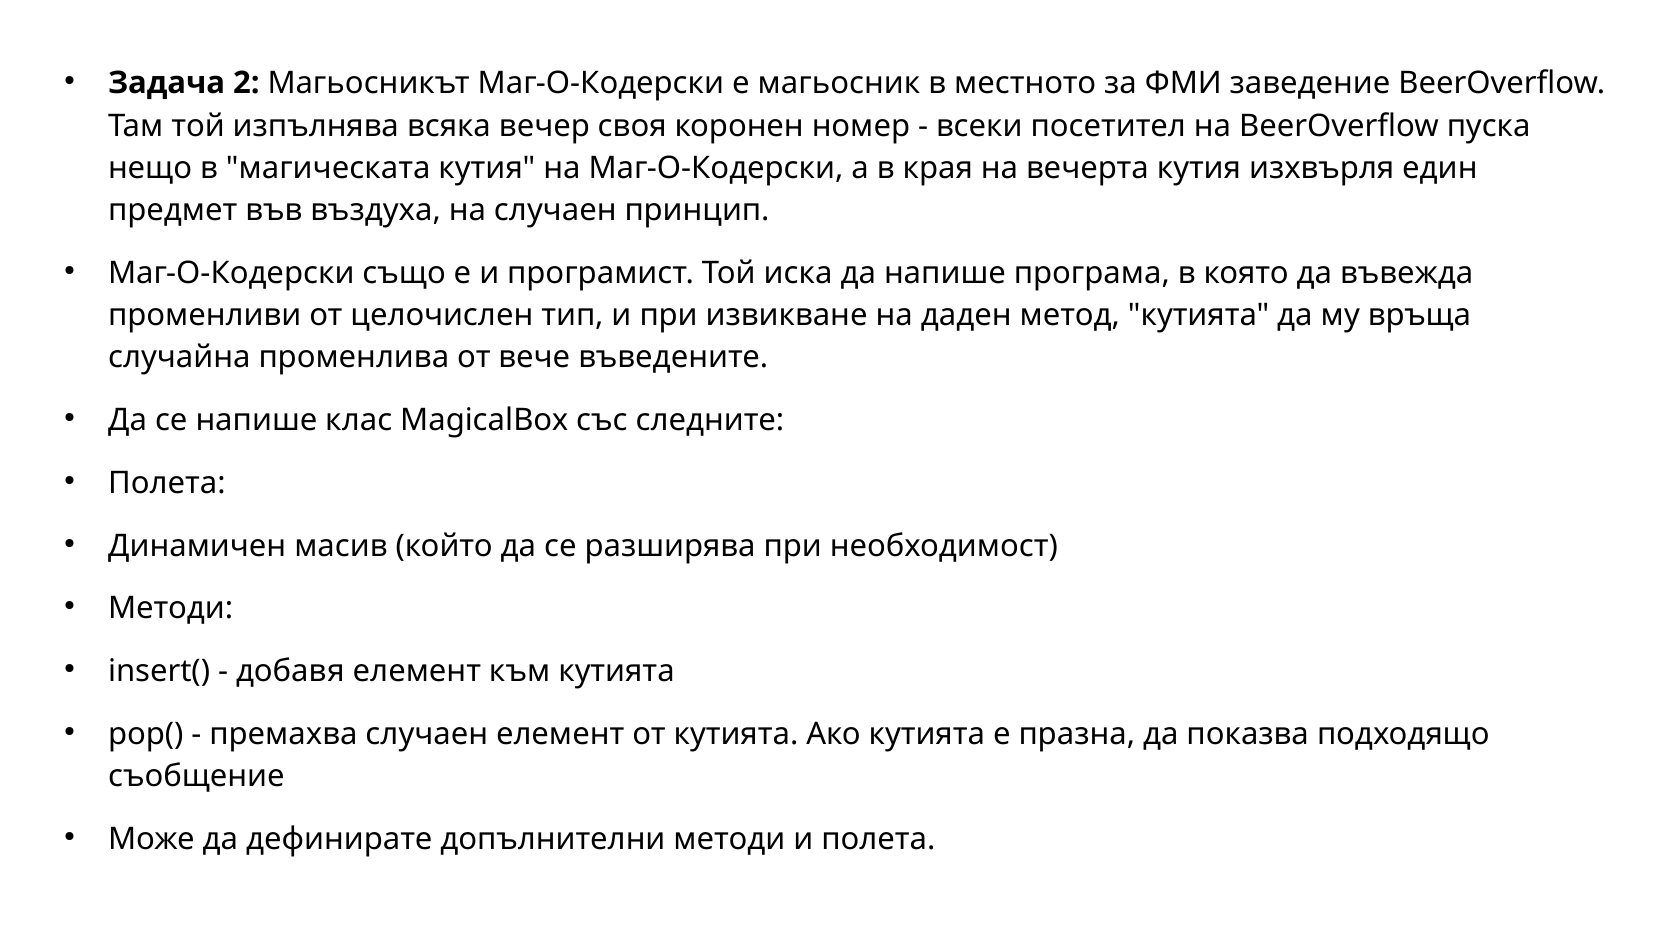

# Задача 2: Магьосникът Маг-О-Кодерски е магьосник в местното за ФМИ заведение BeerOverflow. Там той изпълнява всяка вечер своя коронен номер - всеки посетител на BeerOverflow пуска нещо в "магическата кутия" на Маг-О-Кодерски, а в края на вечерта кутия изхвърля един предмет във въздуха, на случаен принцип.
Маг-О-Кодерски също е и програмист. Той иска да напише програма, в която да въвежда променливи от целочислен тип, и при извикване на даден метод, "кутията" да му връща случайна променлива от вече въведените.
Да се напише клас MagicalBox със следните:
Полета:
Динамичен масив (който да се разширява при необходимост)
Методи:
insert() - добавя елемент към кутията
pop() - премахва случаен елемент от кутията. Ако кутията е празна, да показва подходящо съобщение
Може да дефинирате допълнителни методи и полета.